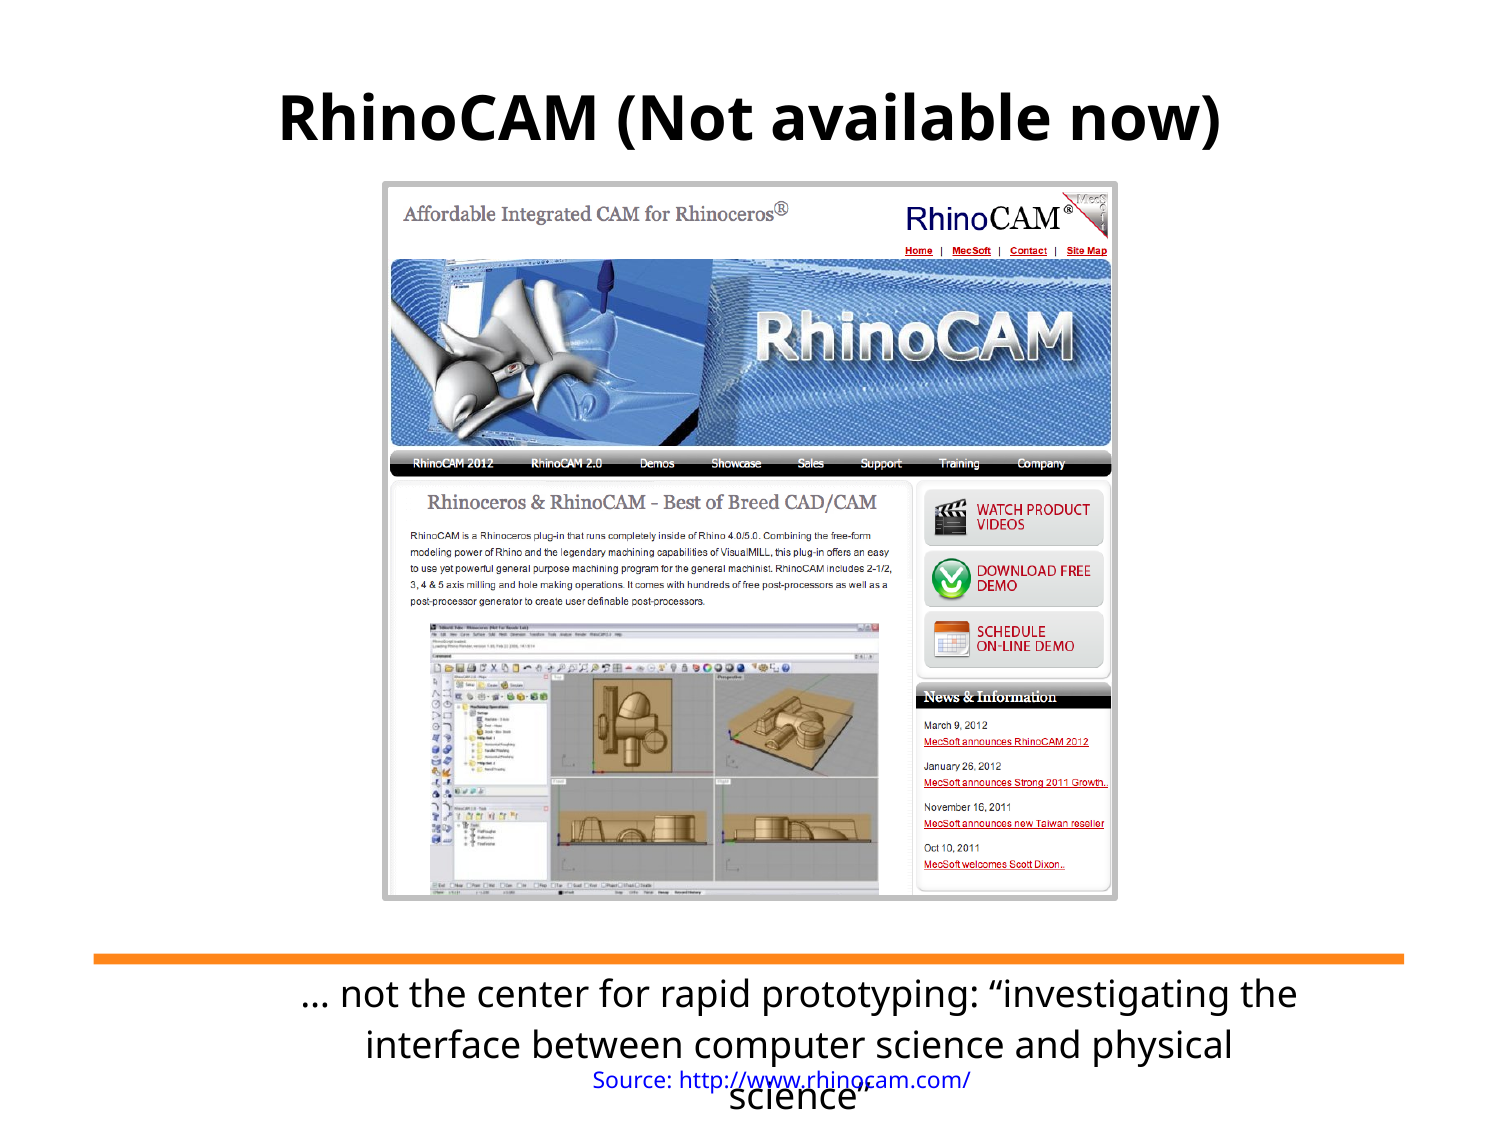

# RhinoCAM (Not available now)
… not the center for rapid prototyping: “investigating the interface between computer science and physical science”
Source: http://www.rhinocam.com/